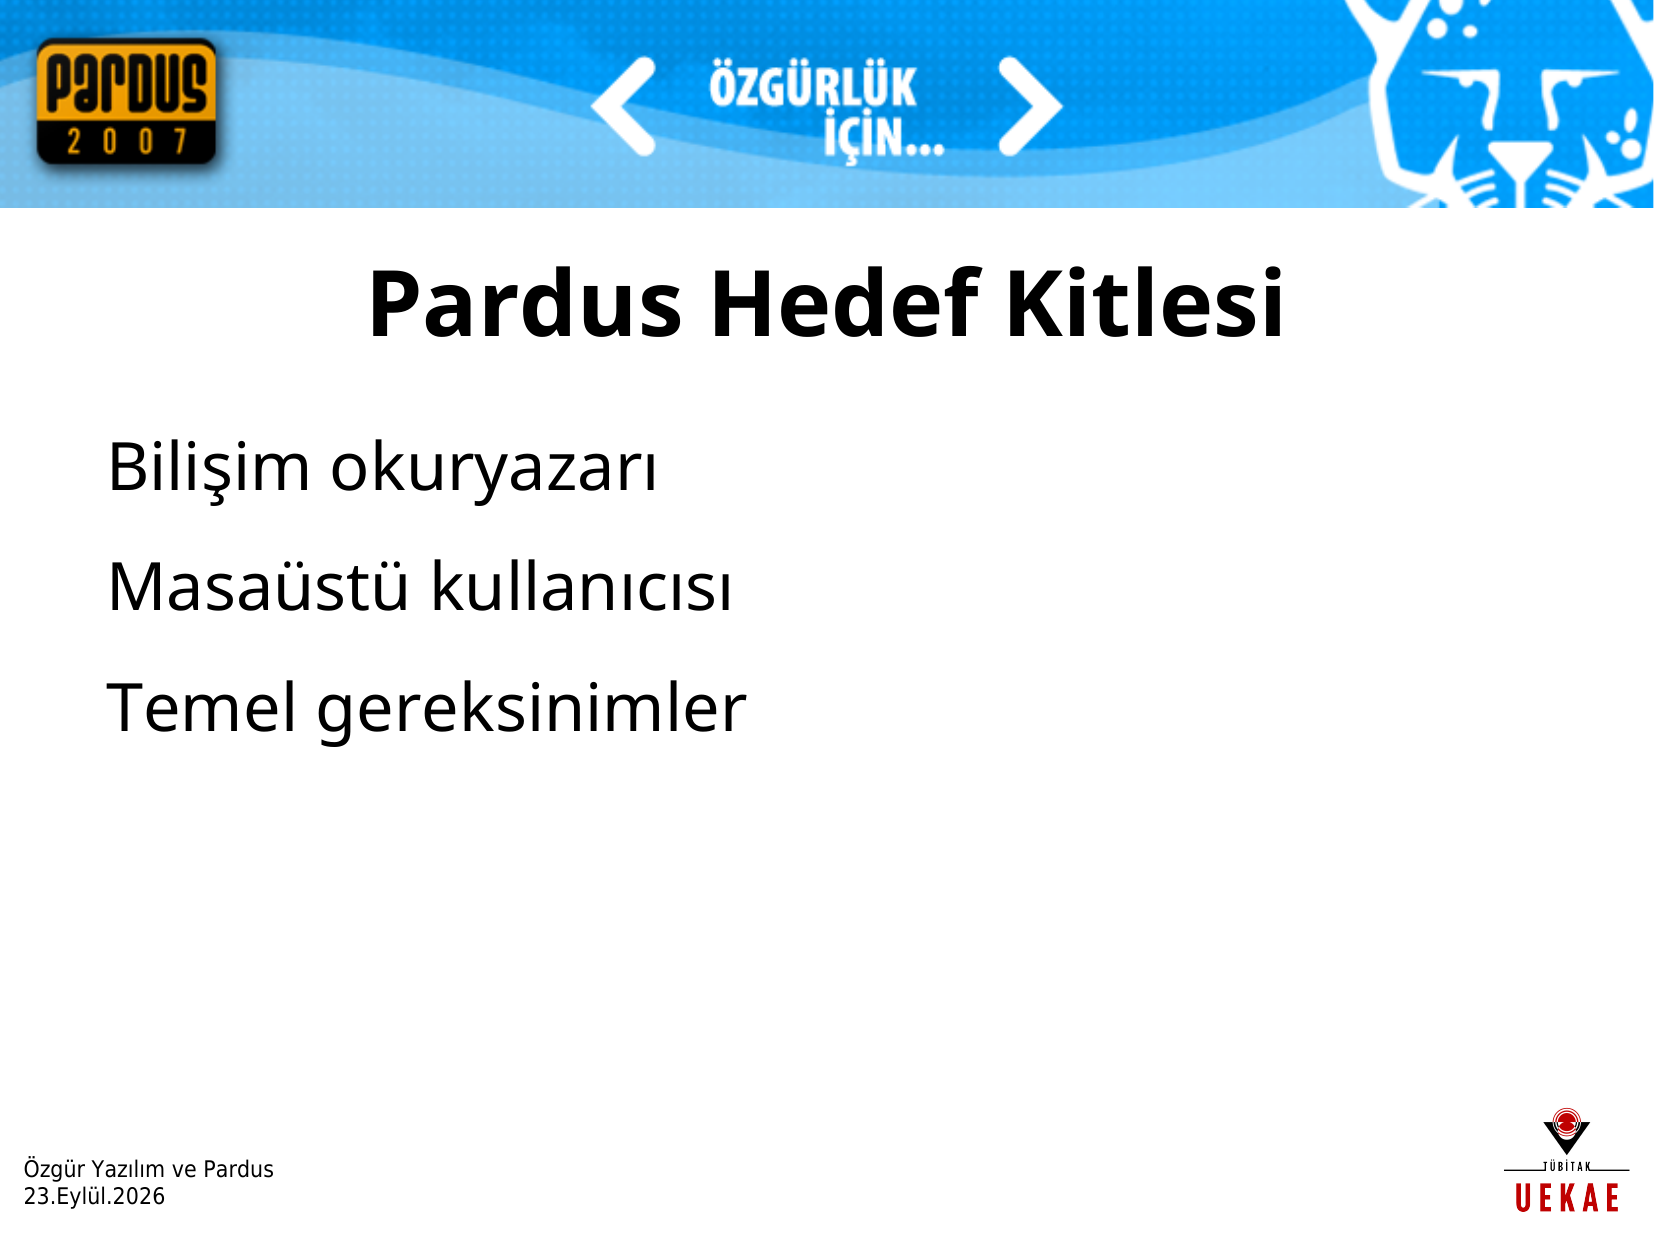

# Pardus Hedef Kitlesi
Bilişim okuryazarı
Masaüstü kullanıcısı
Temel gereksinimler